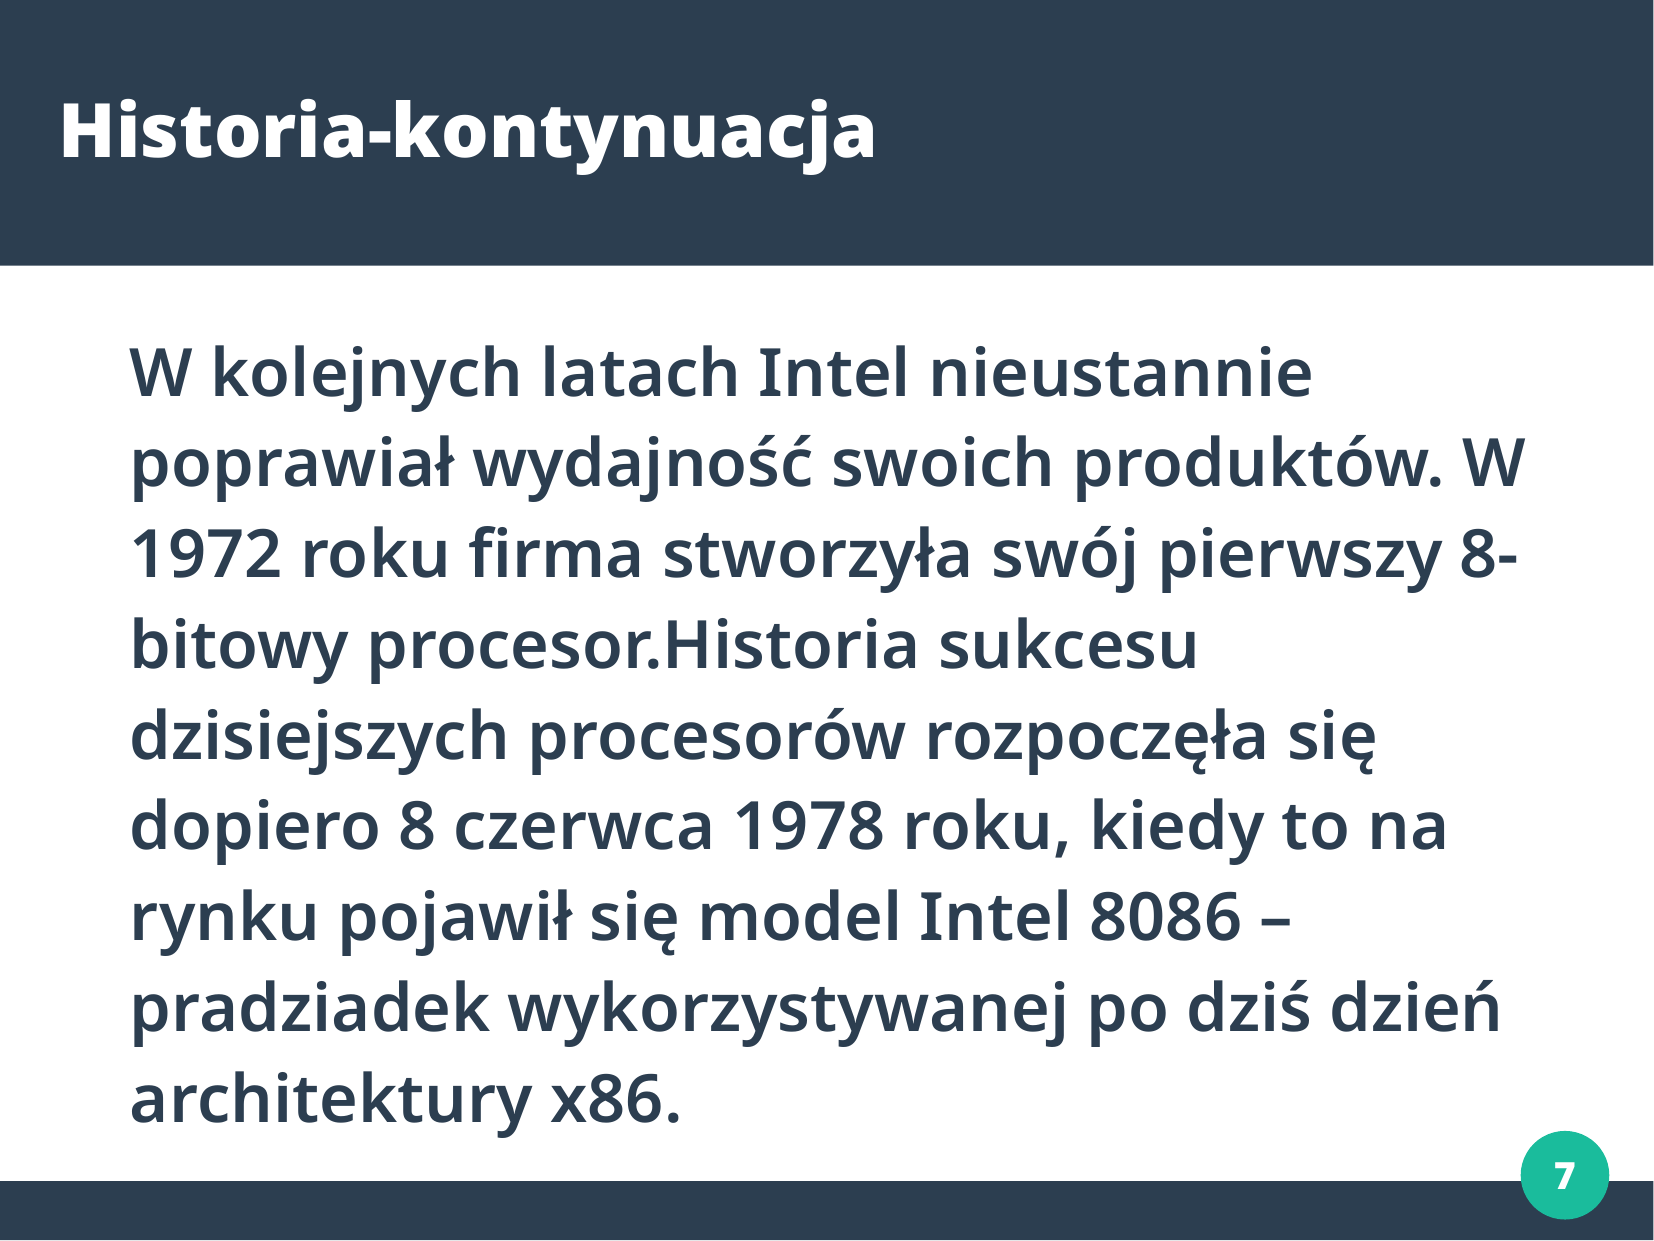

# Historia-kontynuacja
W kolejnych latach Intel nieustannie poprawiał wydajność swoich produktów. W 1972 roku firma stworzyła swój pierwszy 8-bitowy procesor.Historia sukcesu dzisiejszych procesorów rozpoczęła się dopiero 8 czerwca 1978 roku, kiedy to na rynku pojawił się model Intel 8086 – pradziadek wykorzystywanej po dziś dzień architektury x86.
7